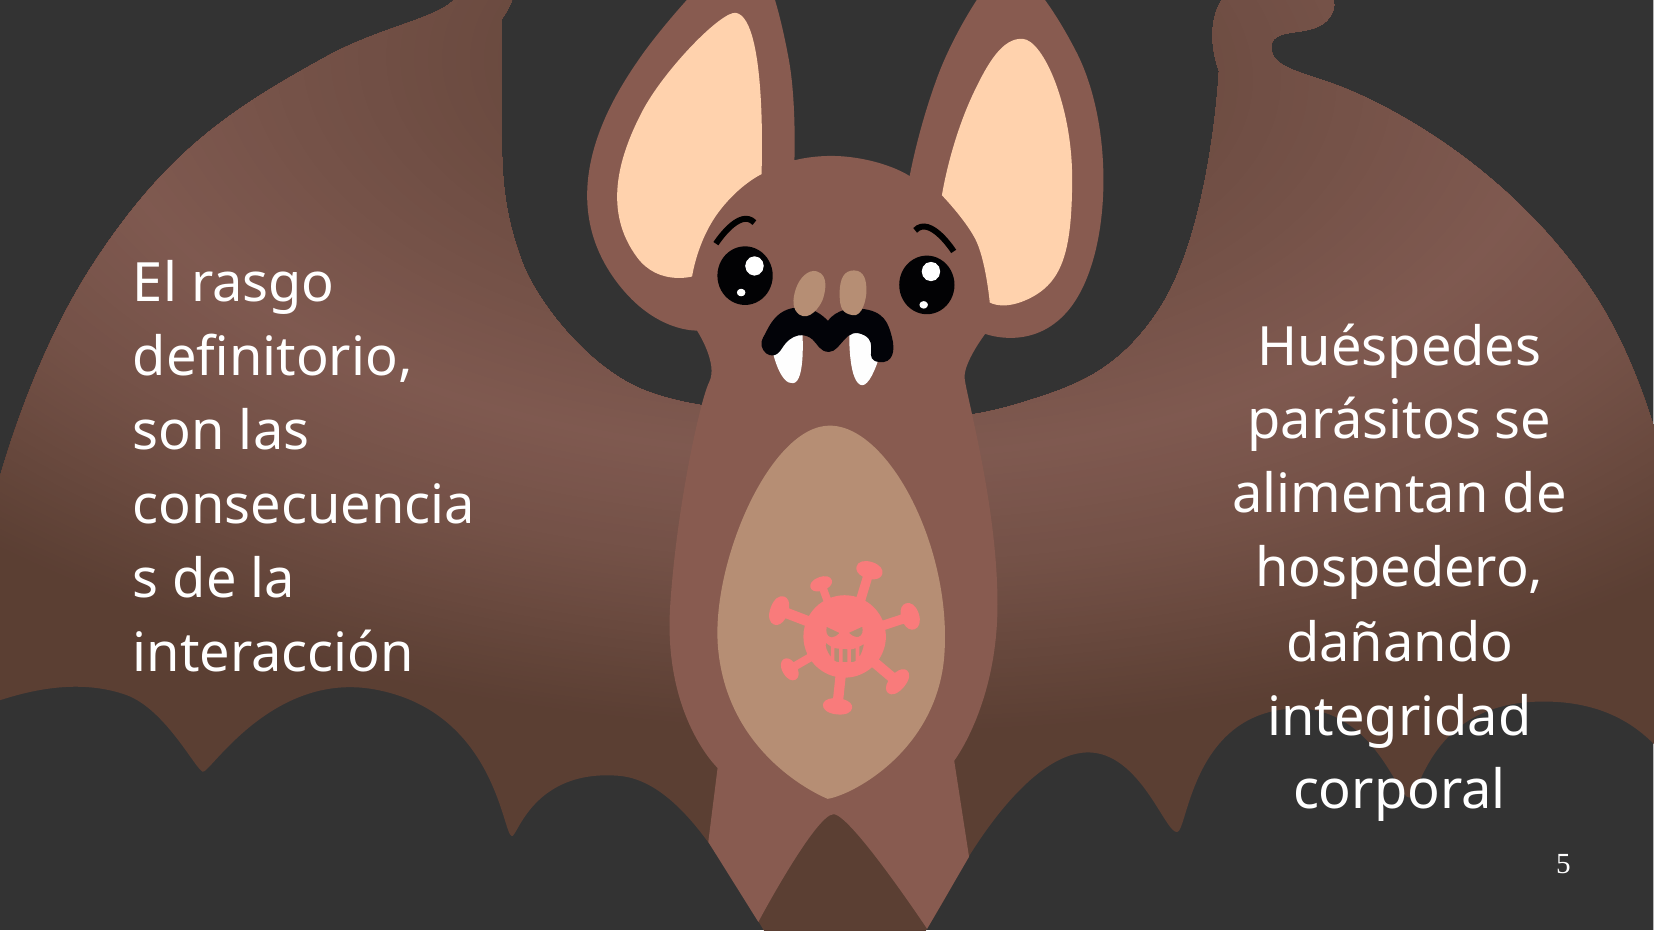

El rasgo definitorio, son las consecuencias de la interacción
Huéspedes parásitos se alimentan de hospedero, dañando integridad corporal
5